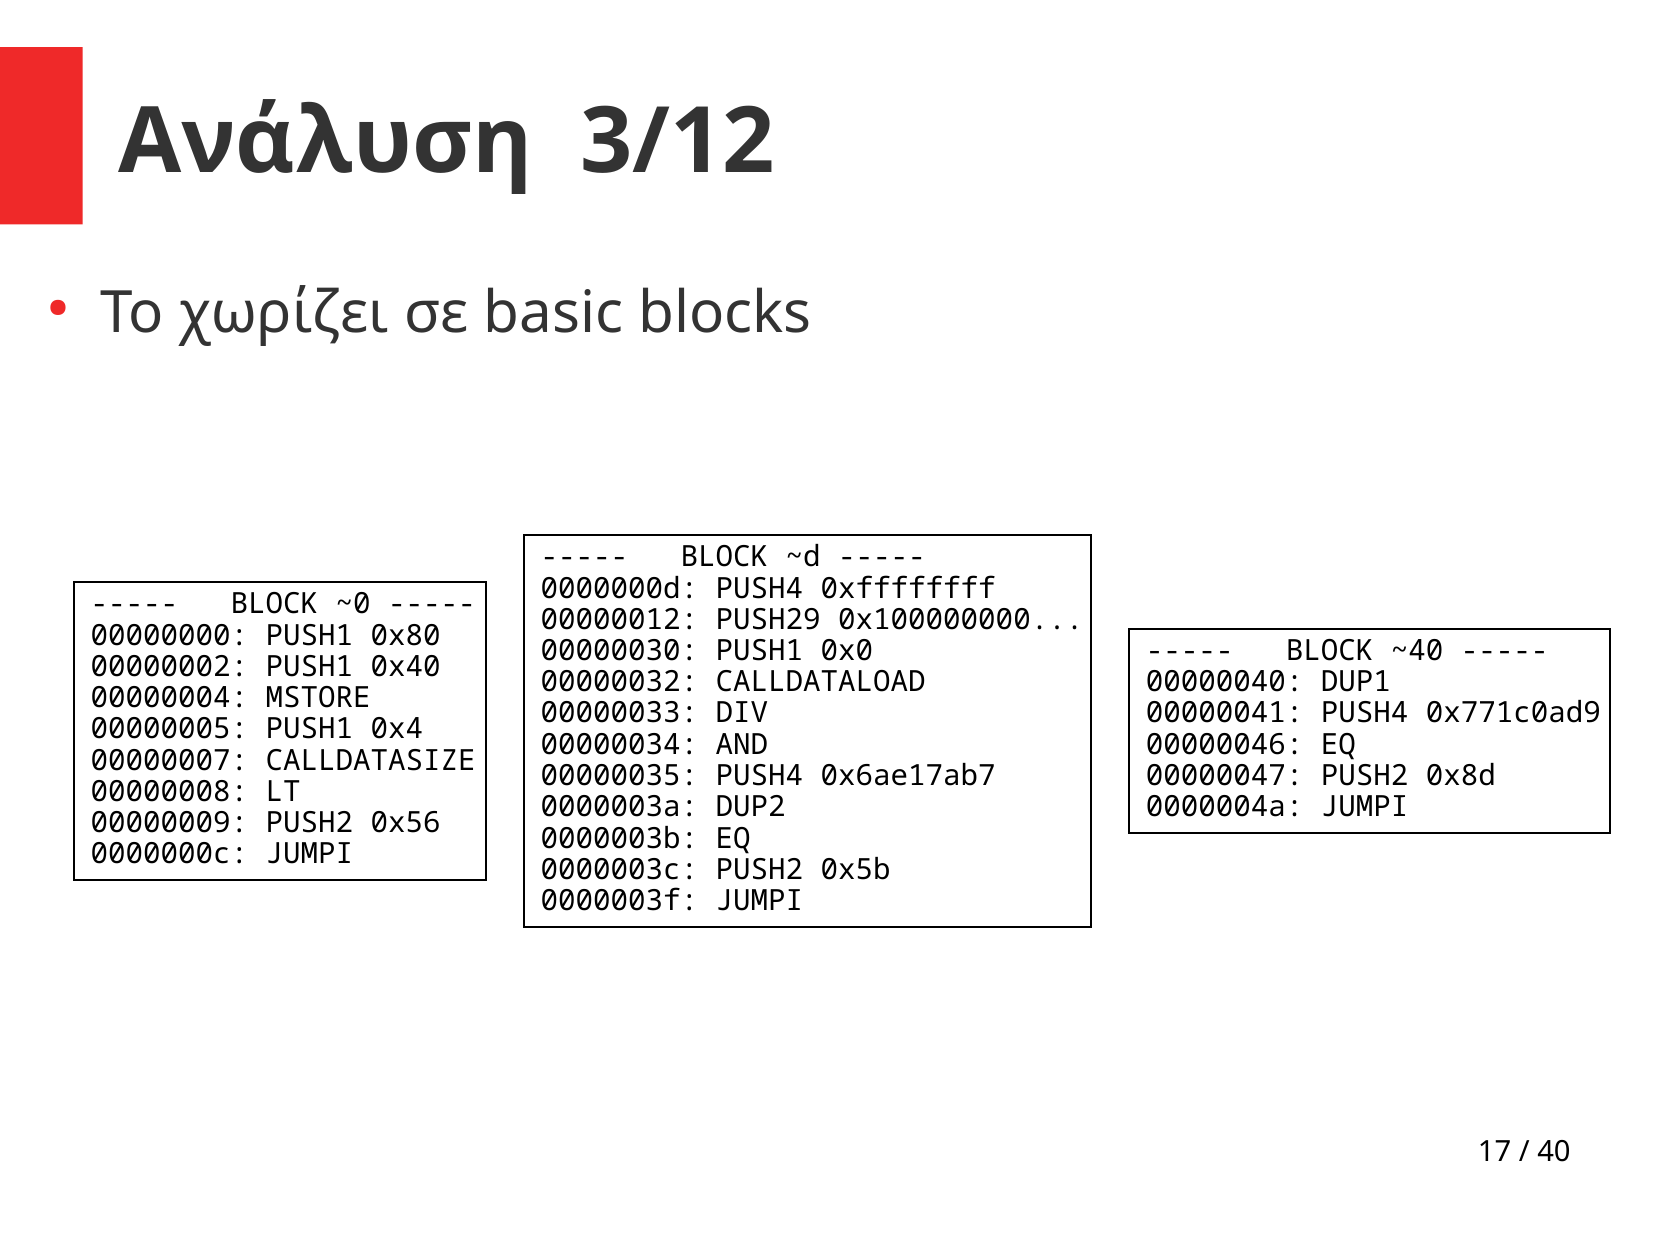

# Ανάλυση 3/12
Το χωρίζει σε basic blocks
17